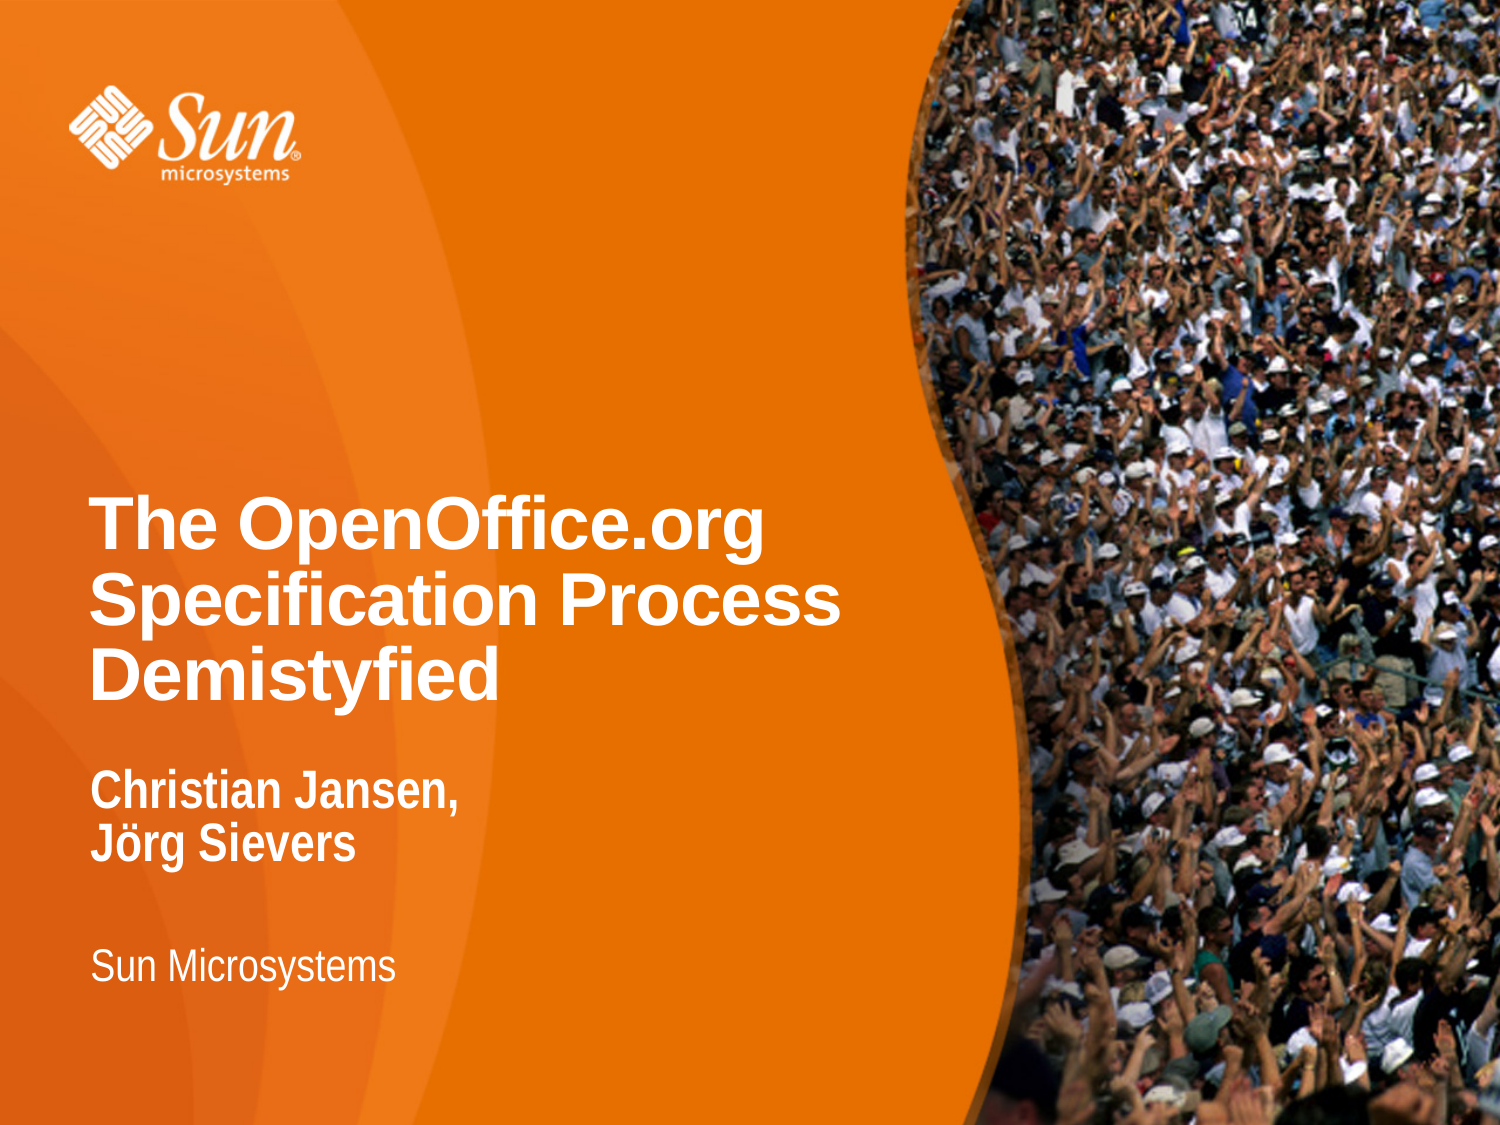

# The OpenOffice.org Specification Process Demystified
The OpenOffice.org
Specification Process
Demistyfied
Christian Jansen,
Jörg Sievers
Sun Microsystems
Christian Jansen,
Jörg Sievers
Sun Microsystems